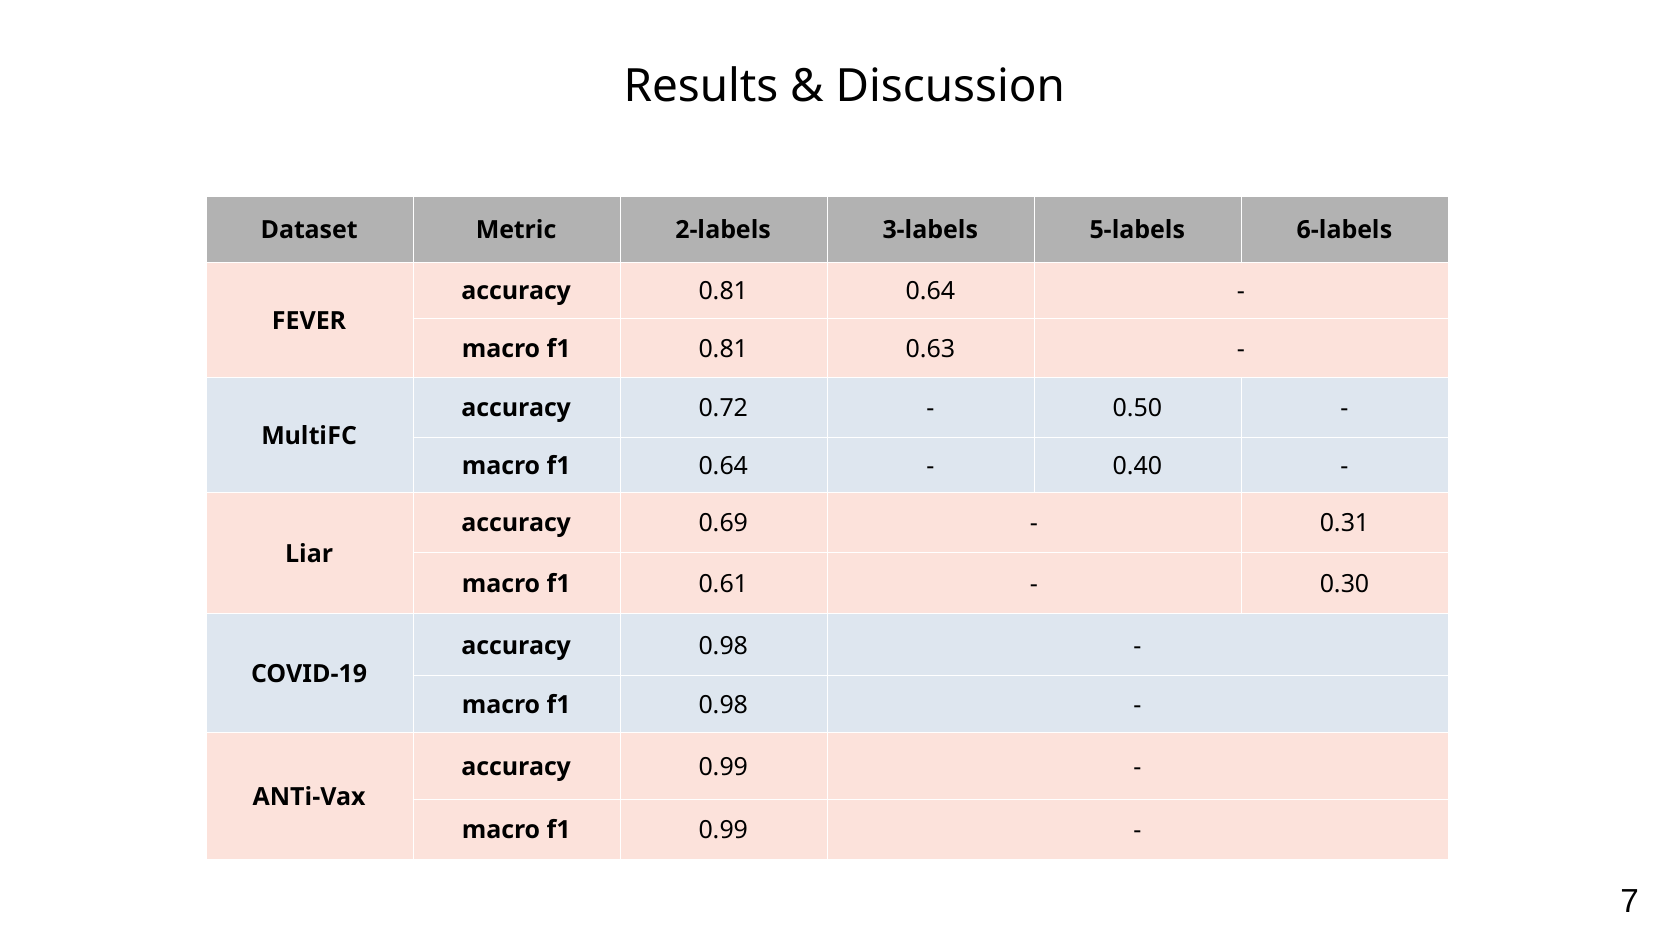

Results & Discussion
| Dataset | Metric | 2-labels | 3-labels | 5-labels | 6-labels |
| --- | --- | --- | --- | --- | --- |
| FEVER | accuracy | 0.81 | 0.64 | - | |
| | macro f1 | 0.81 | 0.63 | - | |
| MultiFC | accuracy | 0.72 | - | 0.50 | - |
| | macro f1 | 0.64 | - | 0.40 | - |
| Liar | accuracy | 0.69 | - | | 0.31 |
| | macro f1 | 0.61 | - | | 0.30 |
| COVID-19 | accuracy | 0.98 | - | | |
| | macro f1 | 0.98 | - | | |
| ANTi-Vax | accuracy | 0.99 | - | | |
| | macro f1 | 0.99 | - | | |